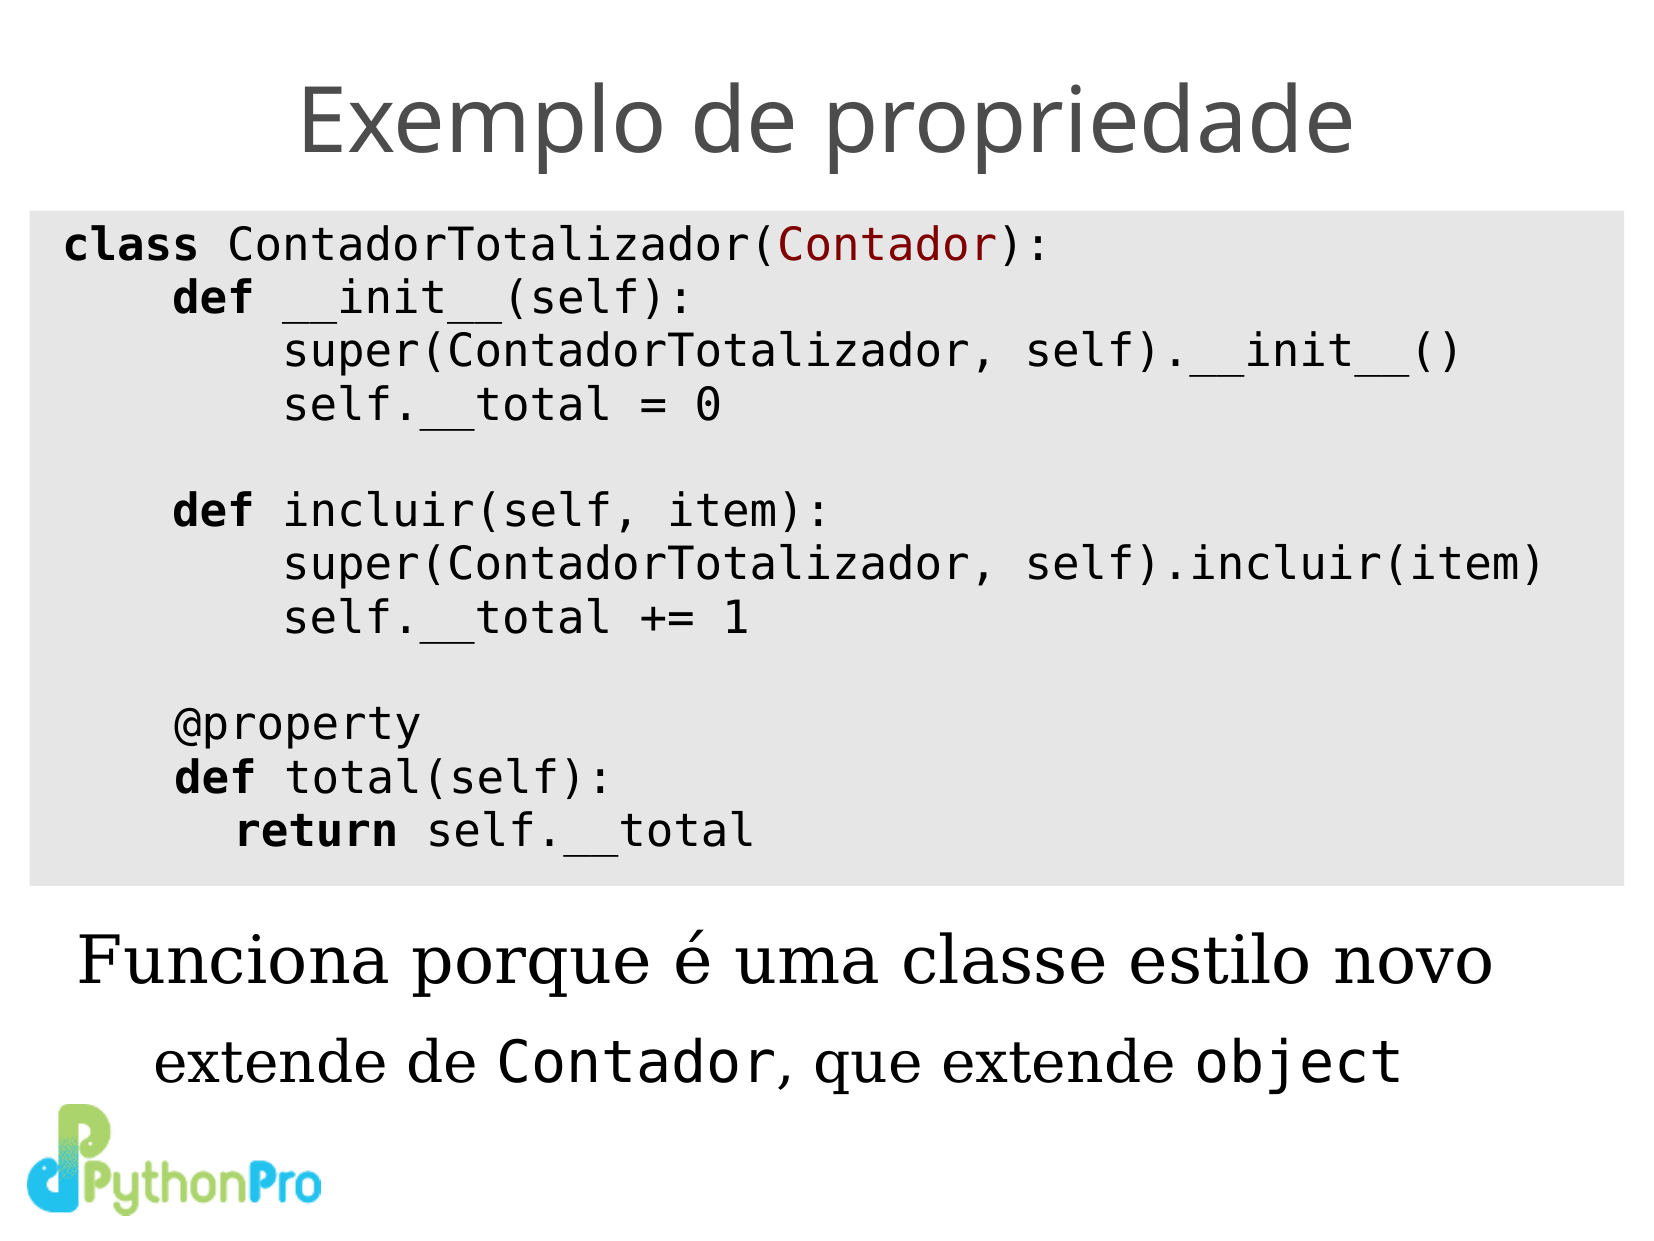

# Exemplo de propriedade
class ContadorTotalizador(Contador):
 def __init__(self):
 super(ContadorTotalizador, self).__init__()
 self.__total = 0
 def incluir(self, item):
 super(ContadorTotalizador, self).incluir(item)
 self.__total += 1
	@property
	def total(self):
		return self.__total
Funciona porque é uma classe estilo novo
extende de Contador, que extende object